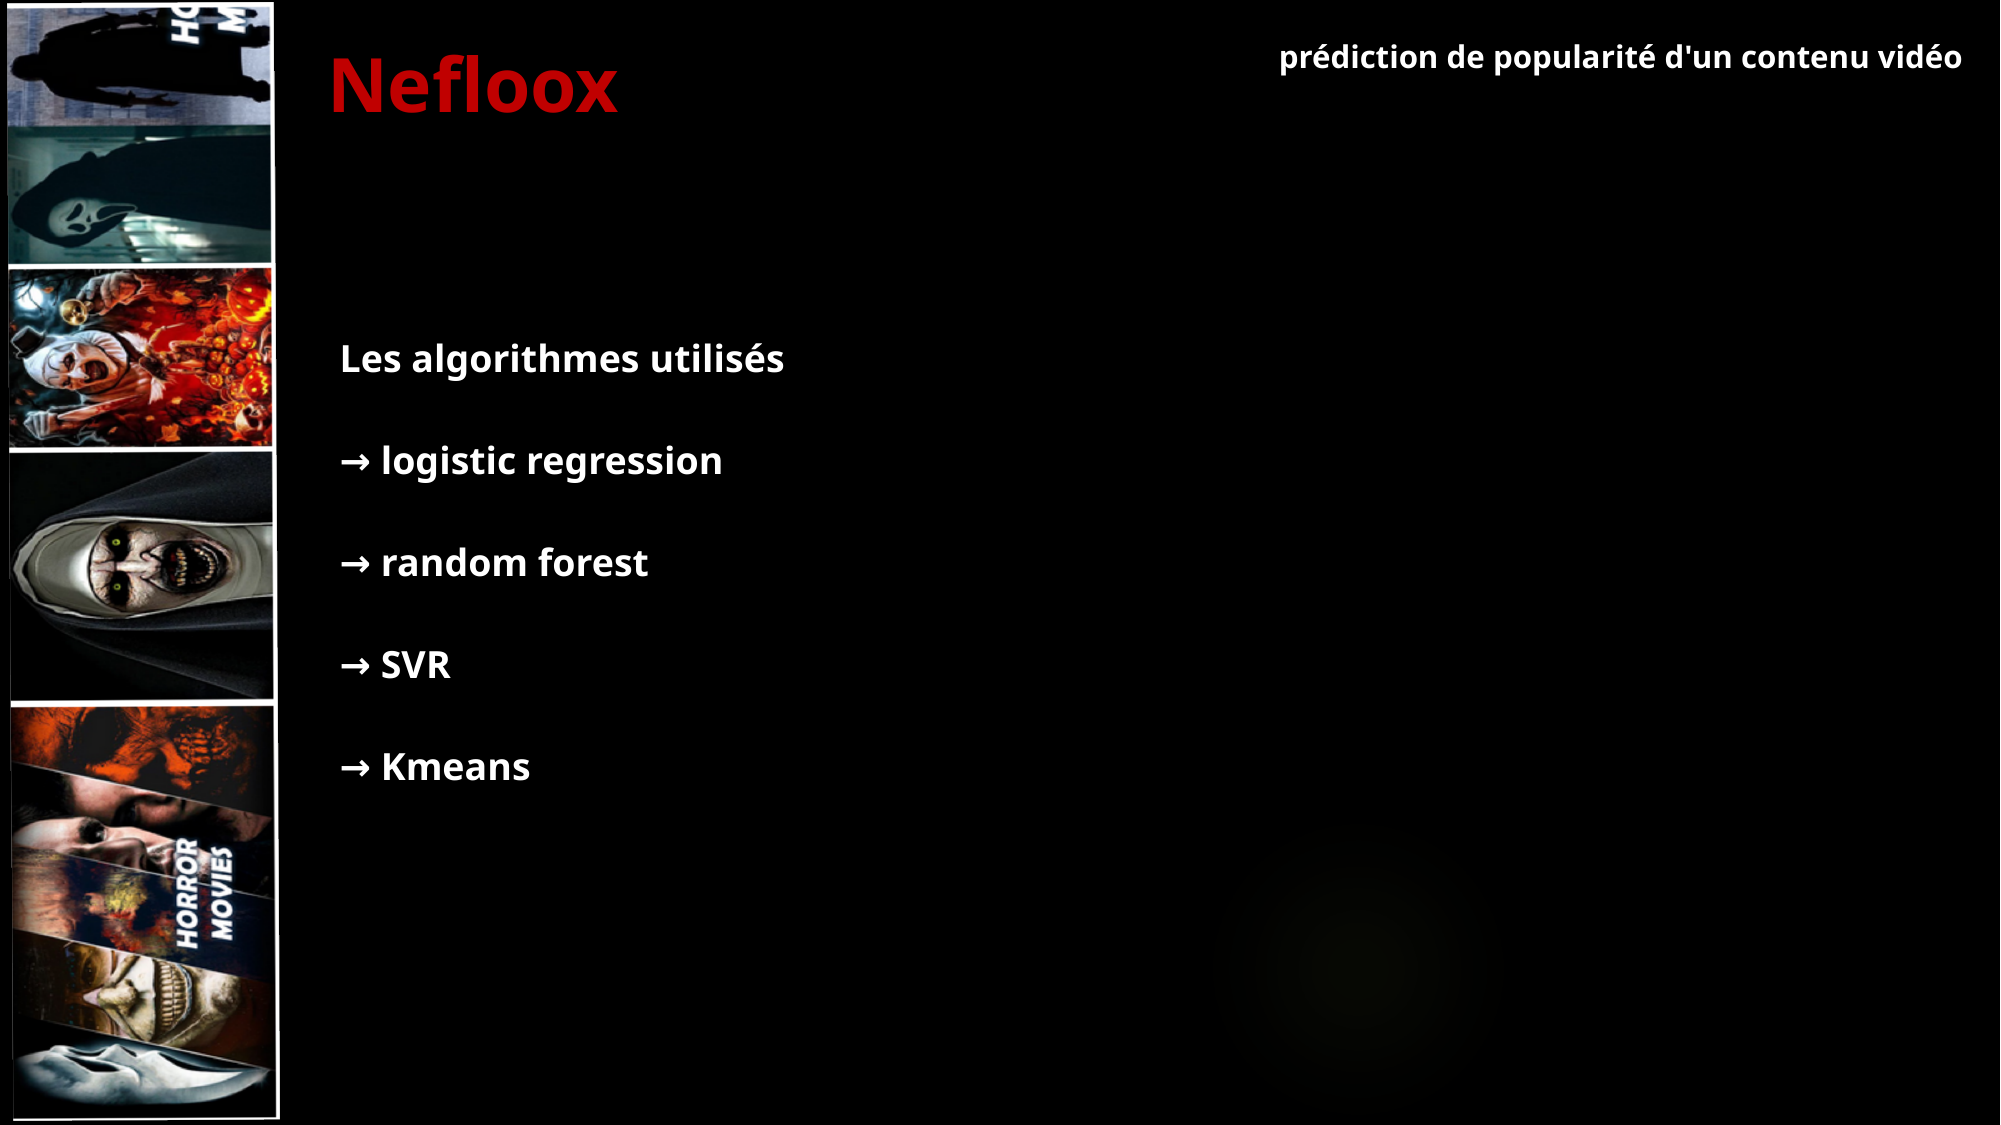

Nefloox
prédiction de popularité d'un contenu vidéo
Les algorithmes utilisés
→ logistic regression
→ random forest
→ SVR
→ Kmeans